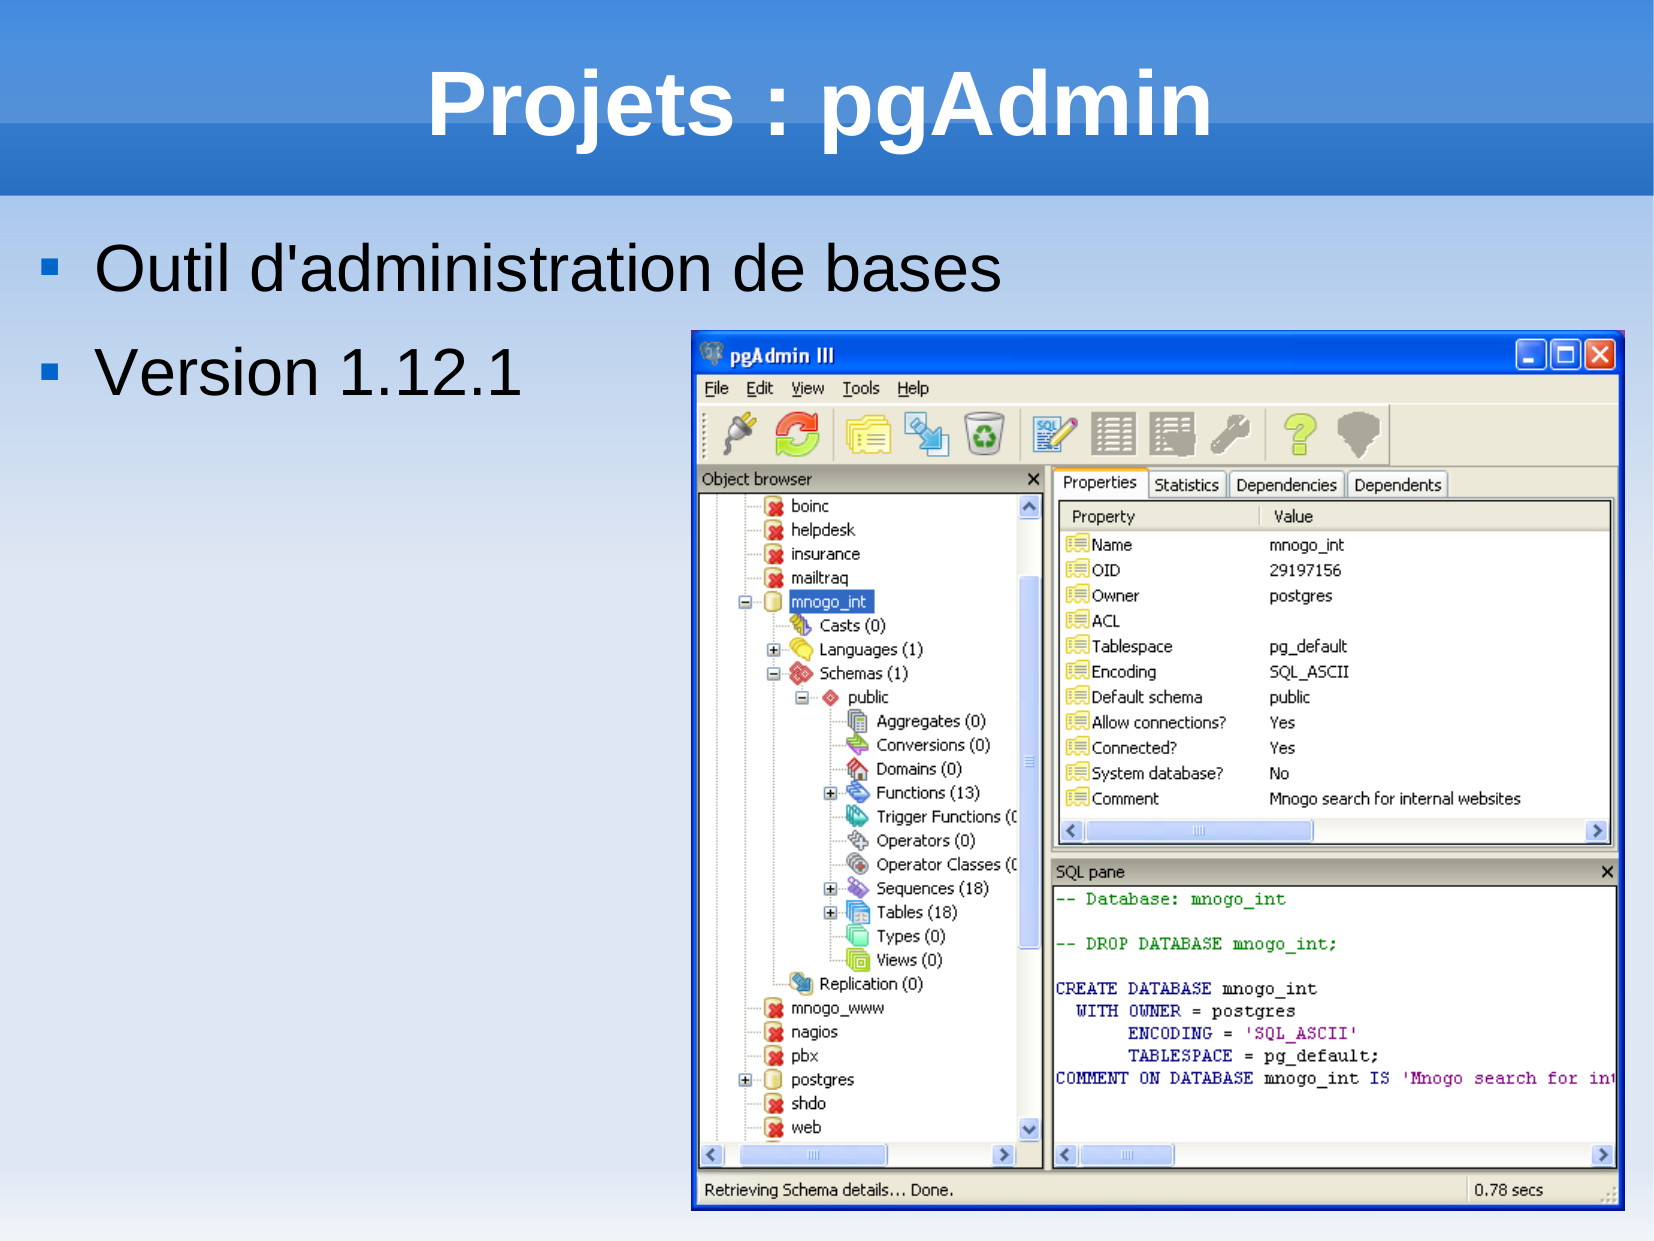

# Projets : pgAdmin
Outil d'administration de bases
Version 1.12.1
48